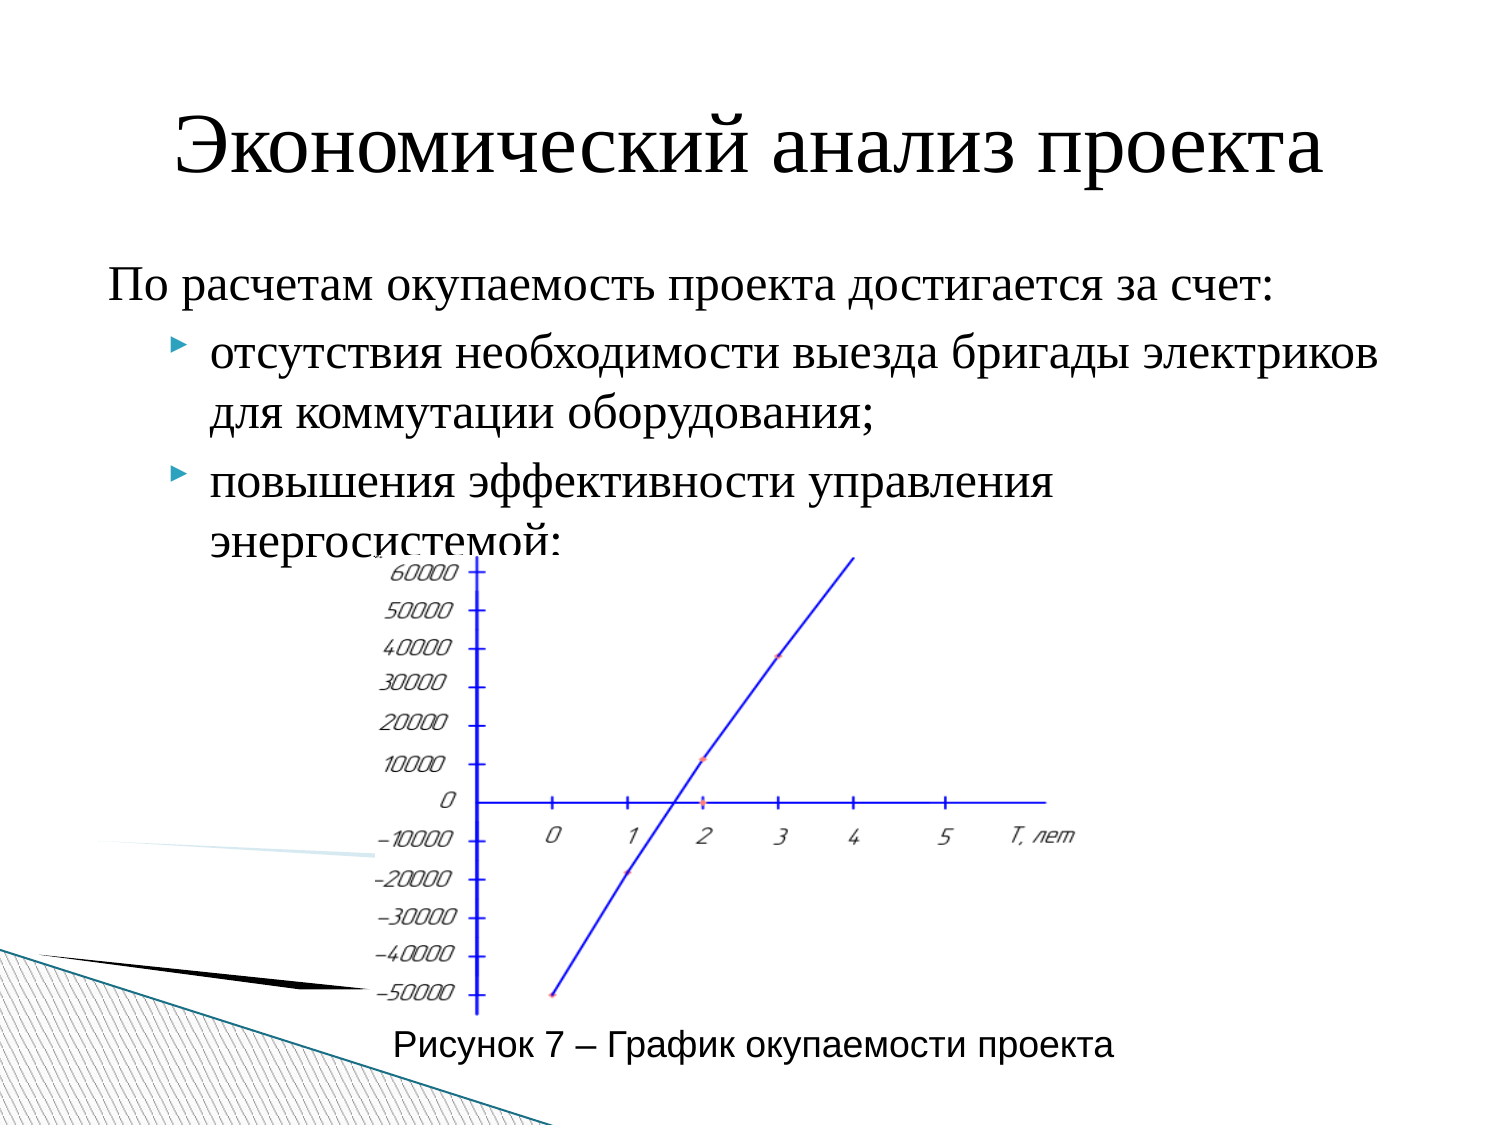

Экономический анализ проекта
# По расчетам окупаемость проекта достигается за счет:
отсутствия необходимости выезда бригады электриков для коммутации оборудования;
повышения эффективности управления энергосистемой;
Рисунок 7 – График окупаемости проекта